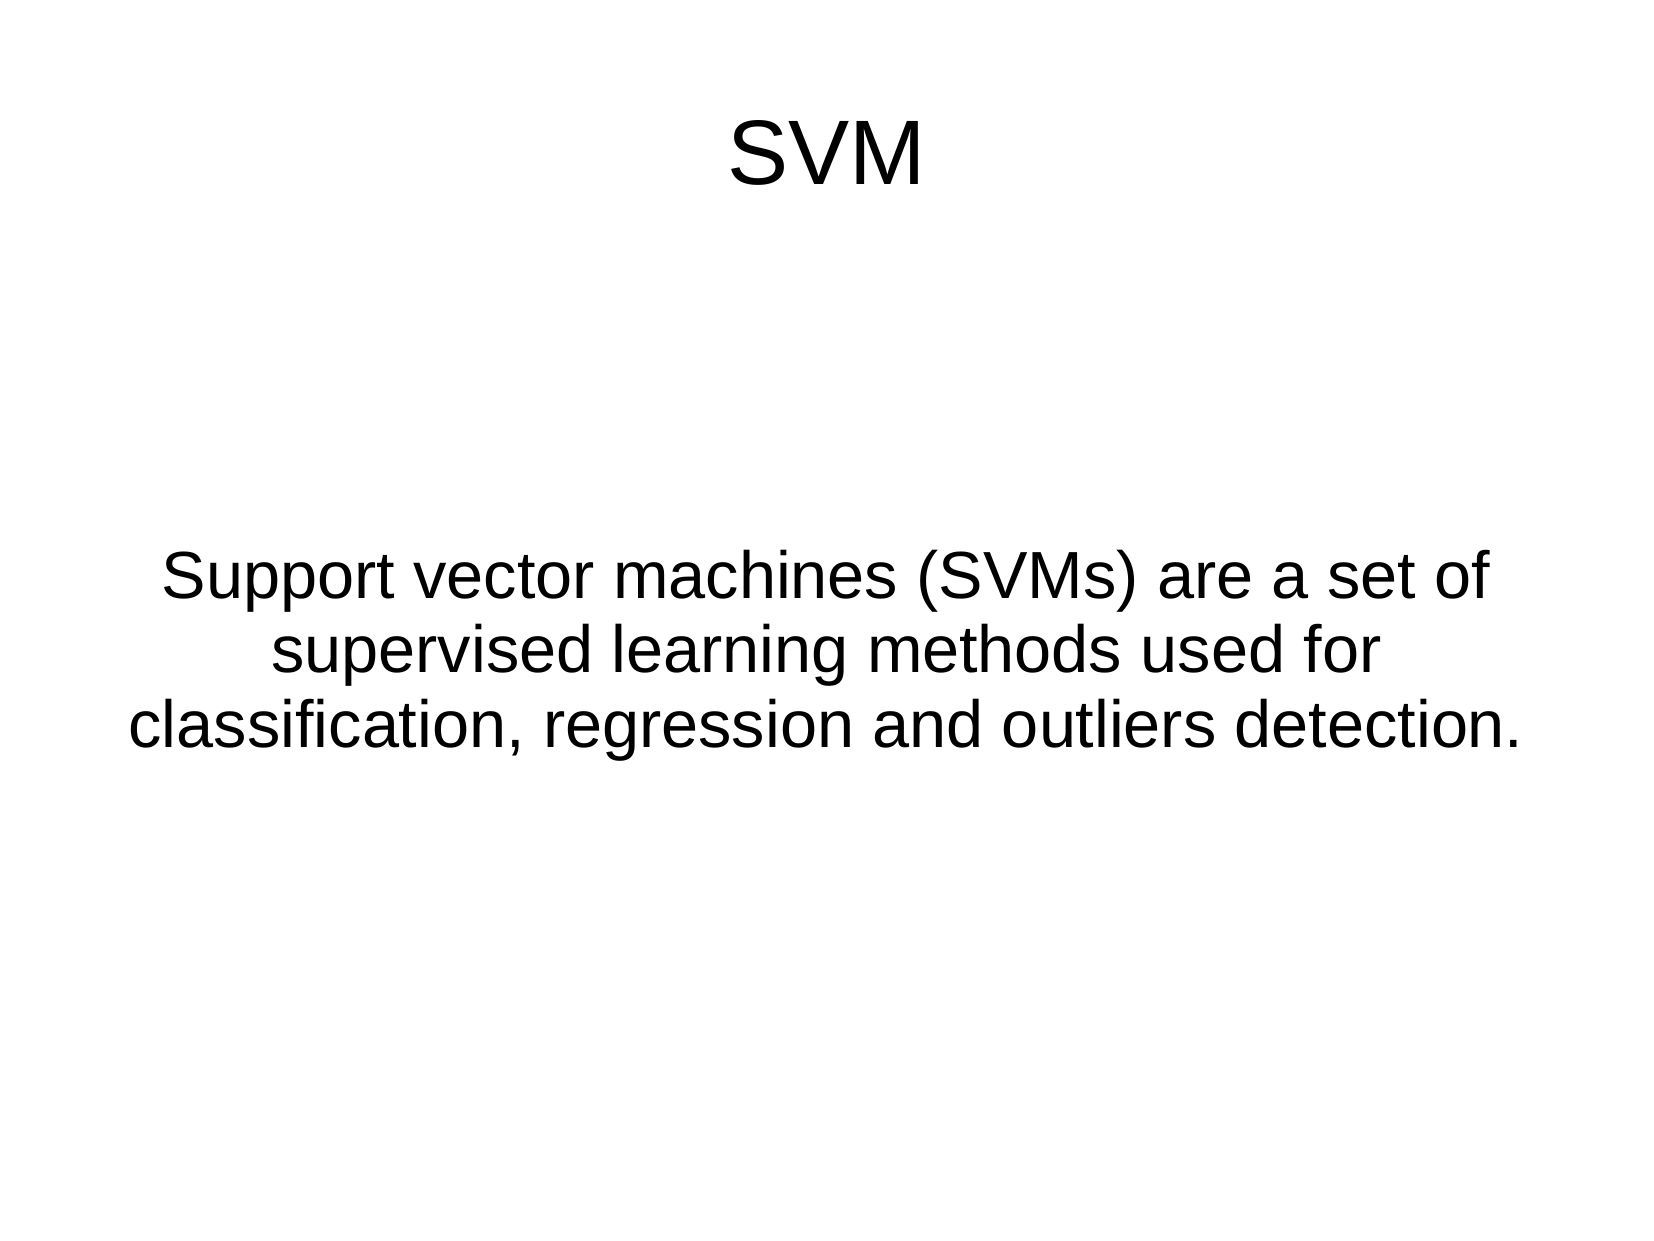

# SVM
Support vector machines (SVMs) are a set of supervised learning methods used for classification, regression and outliers detection.